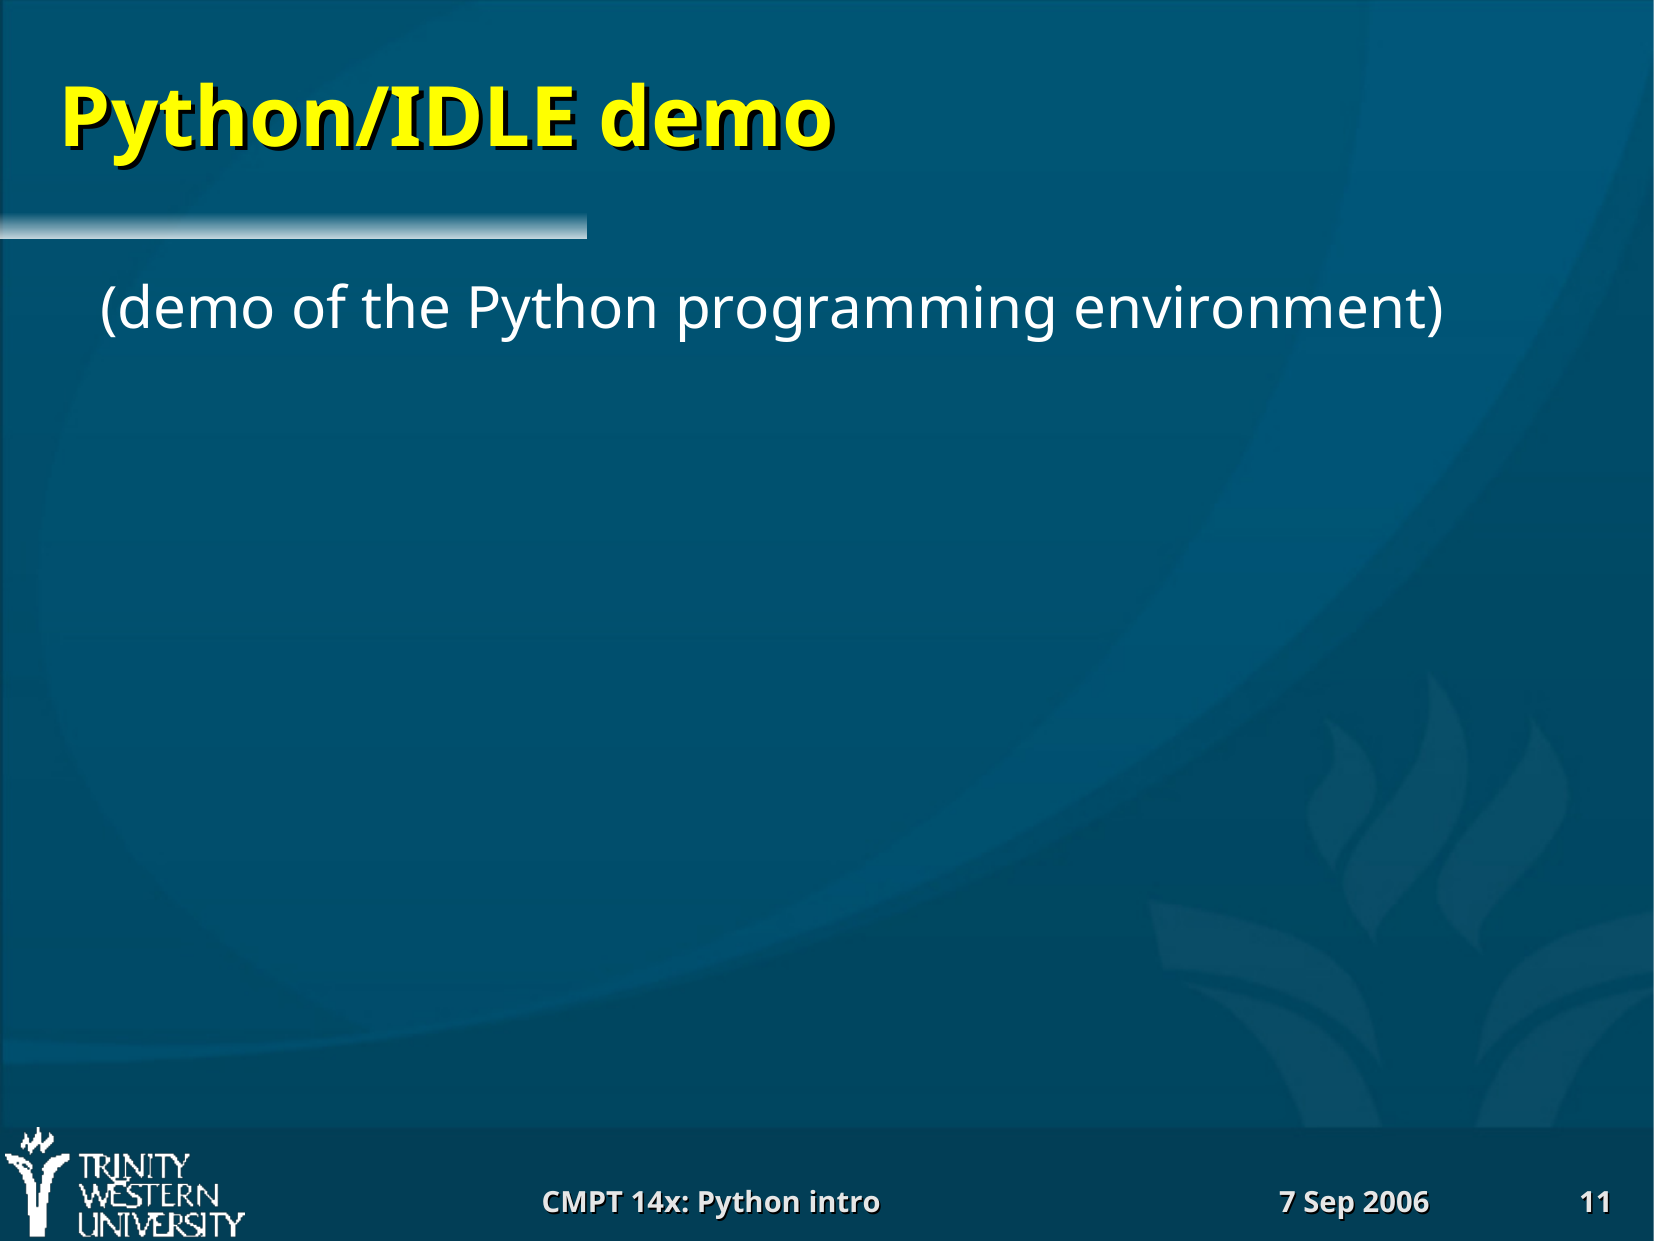

# Python/IDLE demo
(demo of the Python programming environment)
CMPT 14x: Python intro
7 Sep 2006
11